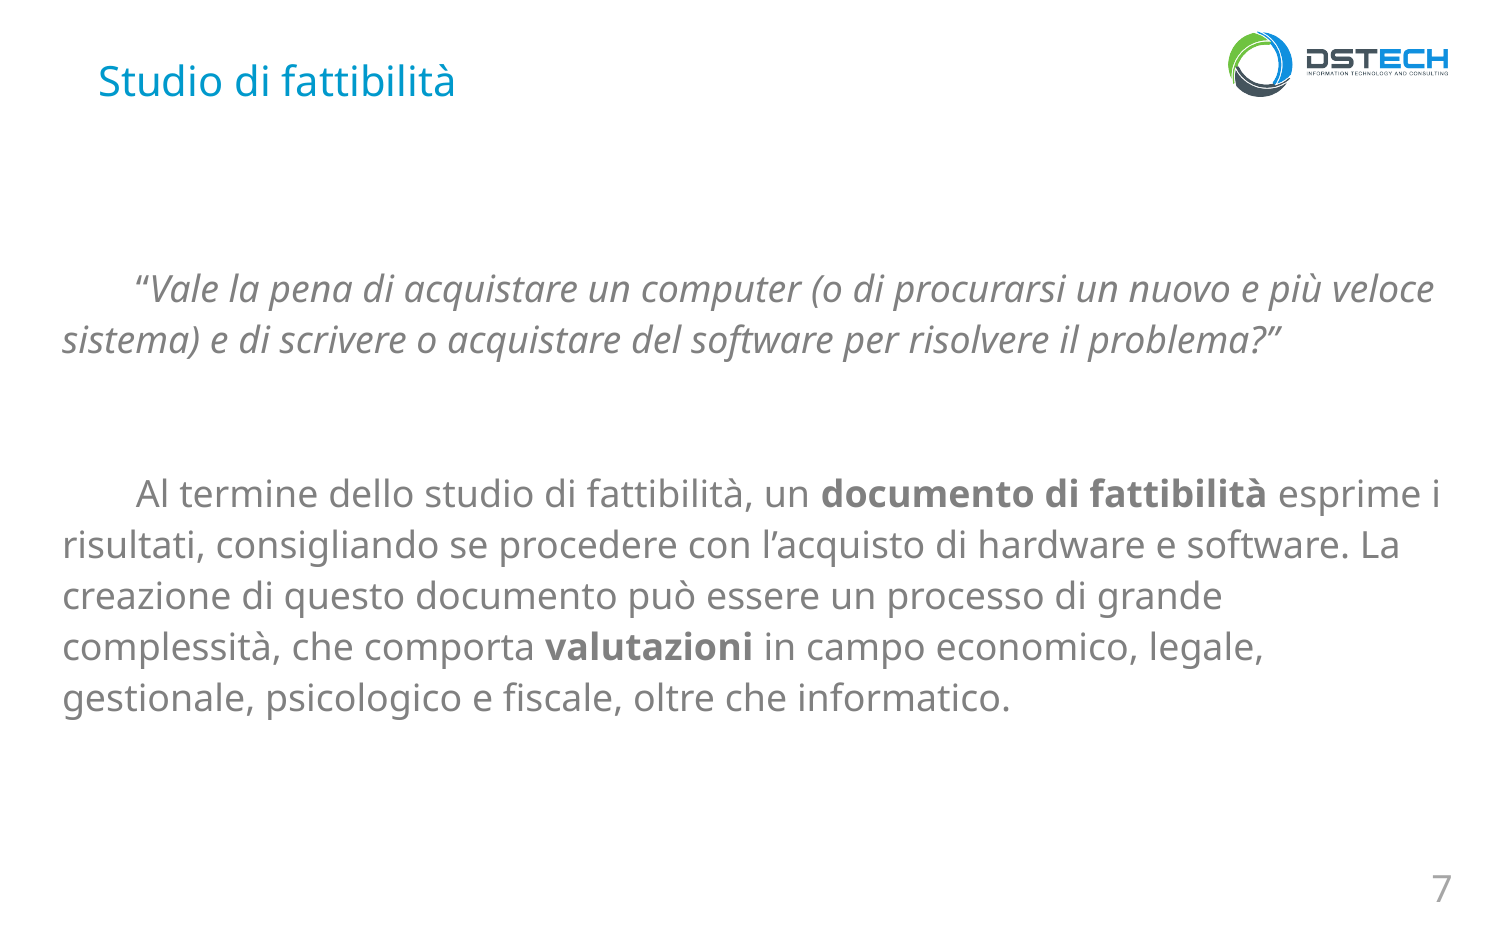

Studio di fattibilità
	“Vale la pena di acquistare un computer (o di procurarsi un nuovo e più veloce sistema) e di scrivere o acquistare del software per risolvere il problema?”
	Al termine dello studio di fattibilità, un documento di fattibilità esprime i risultati, consigliando se procedere con l’acquisto di hardware e software. La creazione di questo documento può essere un processo di grande complessità, che comporta valutazioni in campo economico, legale, gestionale, psicologico e fiscale, oltre che informatico.
7